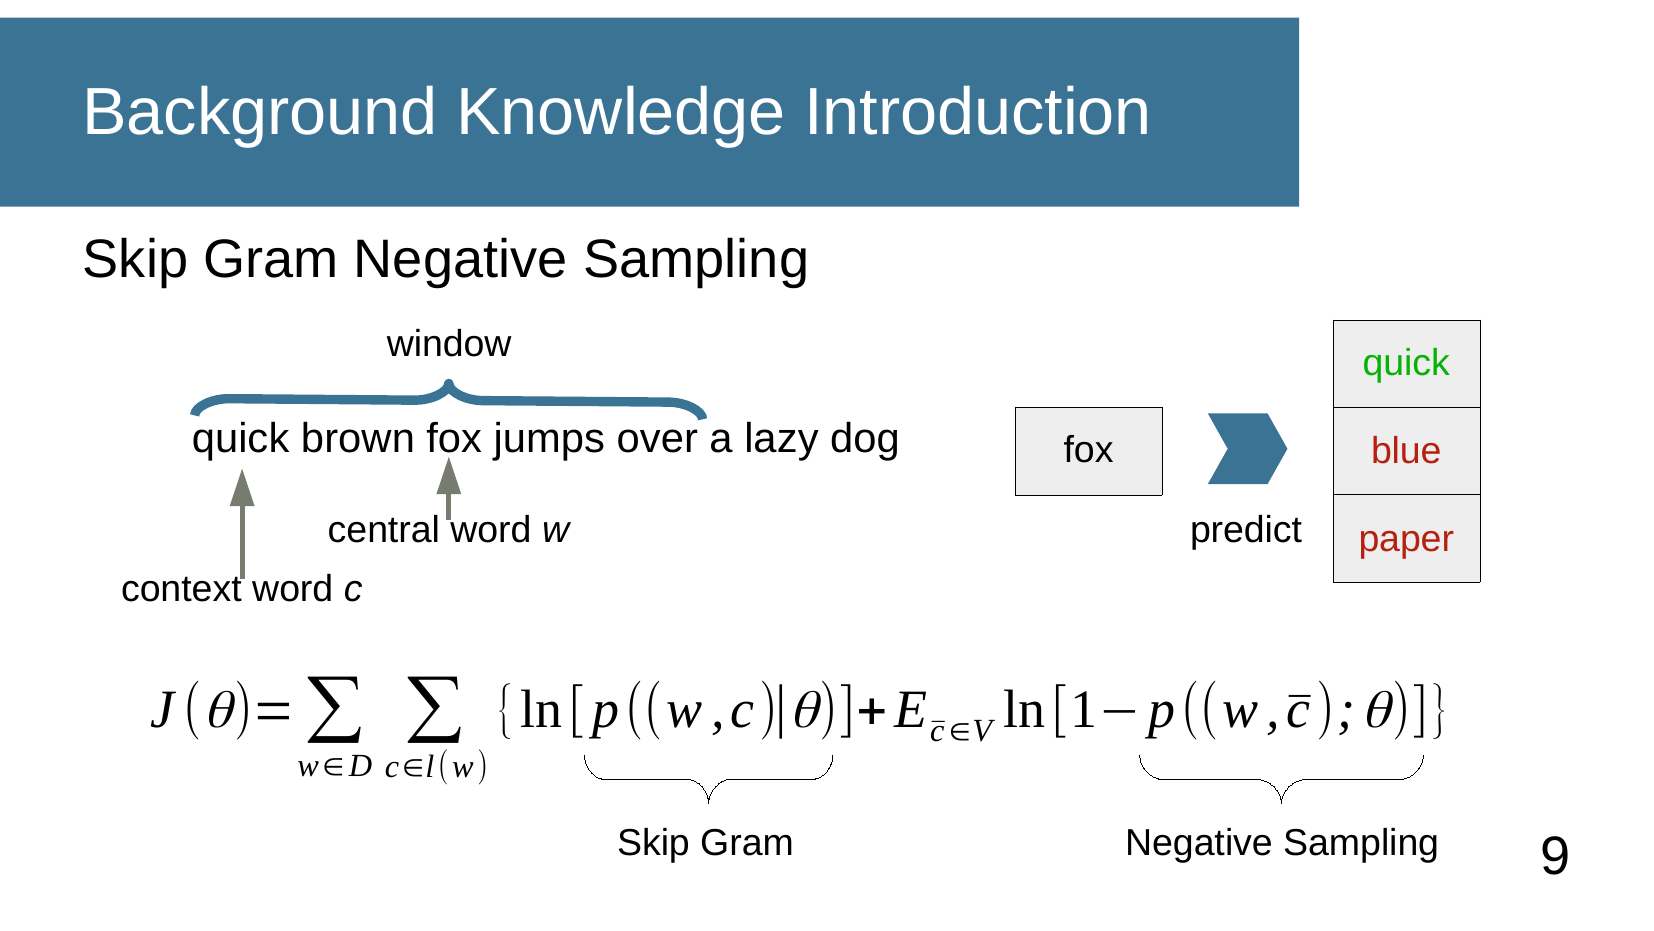

# Background Knowledge Introduction
Skip Gram Negative Sampling
window
| quick |
| --- |
| blue |
| paper |
quick brown fox jumps over a lazy dog
| fox |
| --- |
central word w
predict
context word c
Skip Gram
Negative Sampling